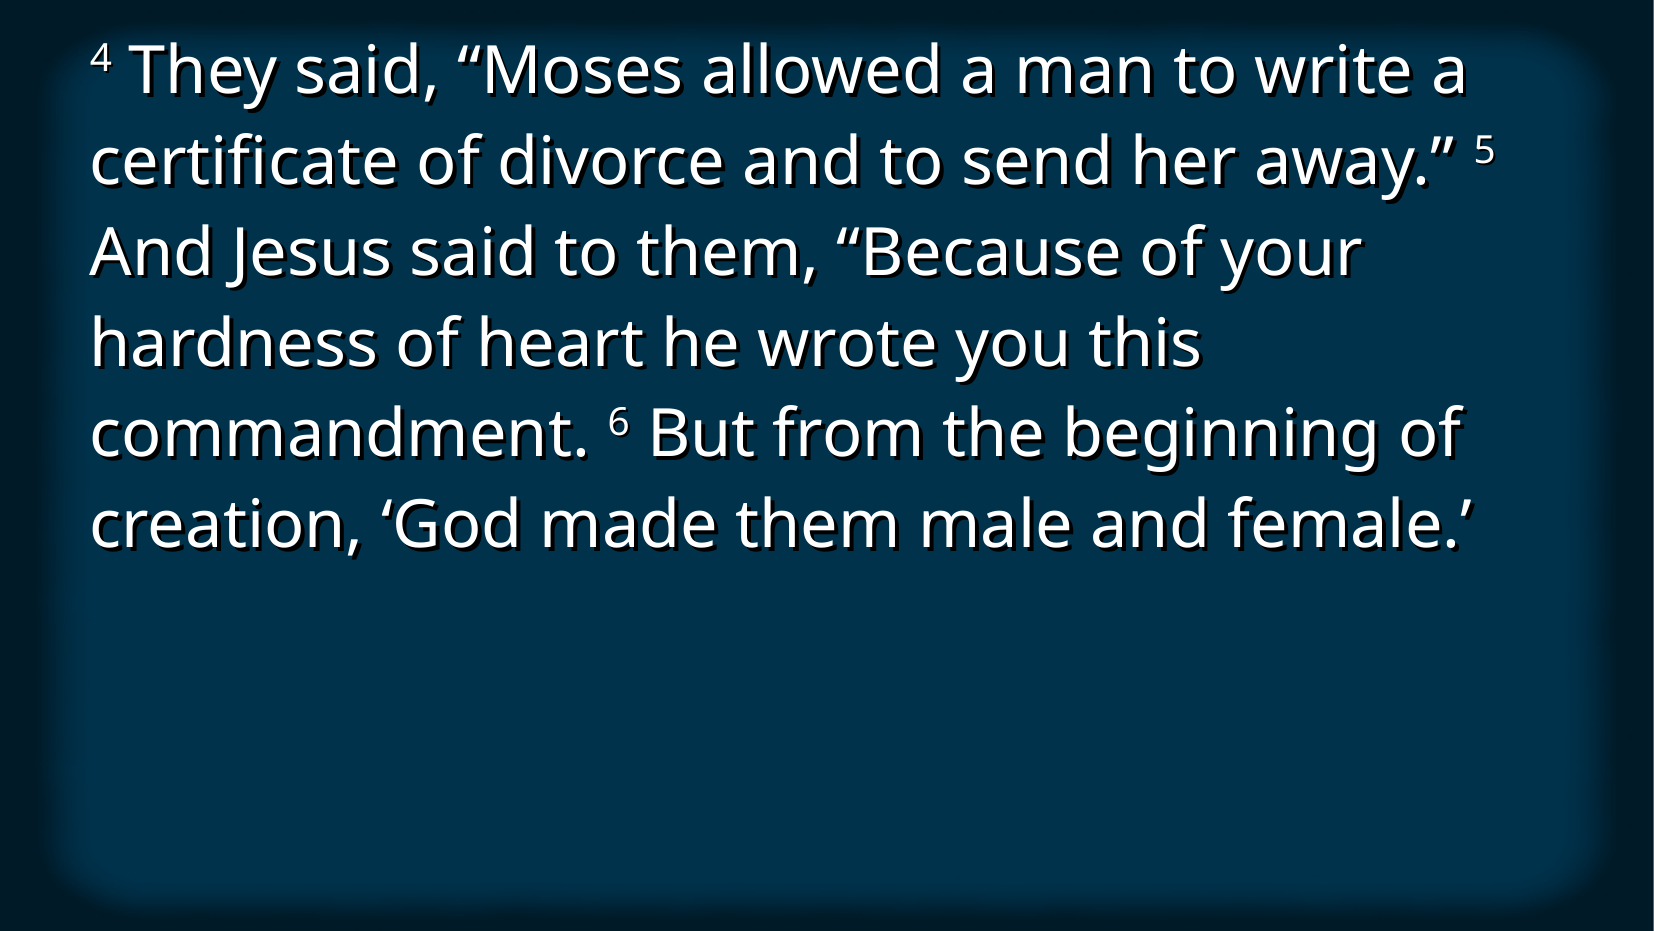

4 They said, “Moses allowed a man to write a certificate of divorce and to send her away.” 5 And Jesus said to them, “Because of your hardness of heart he wrote you this commandment. 6 But from the beginning of creation, ‘God made them male and female.’